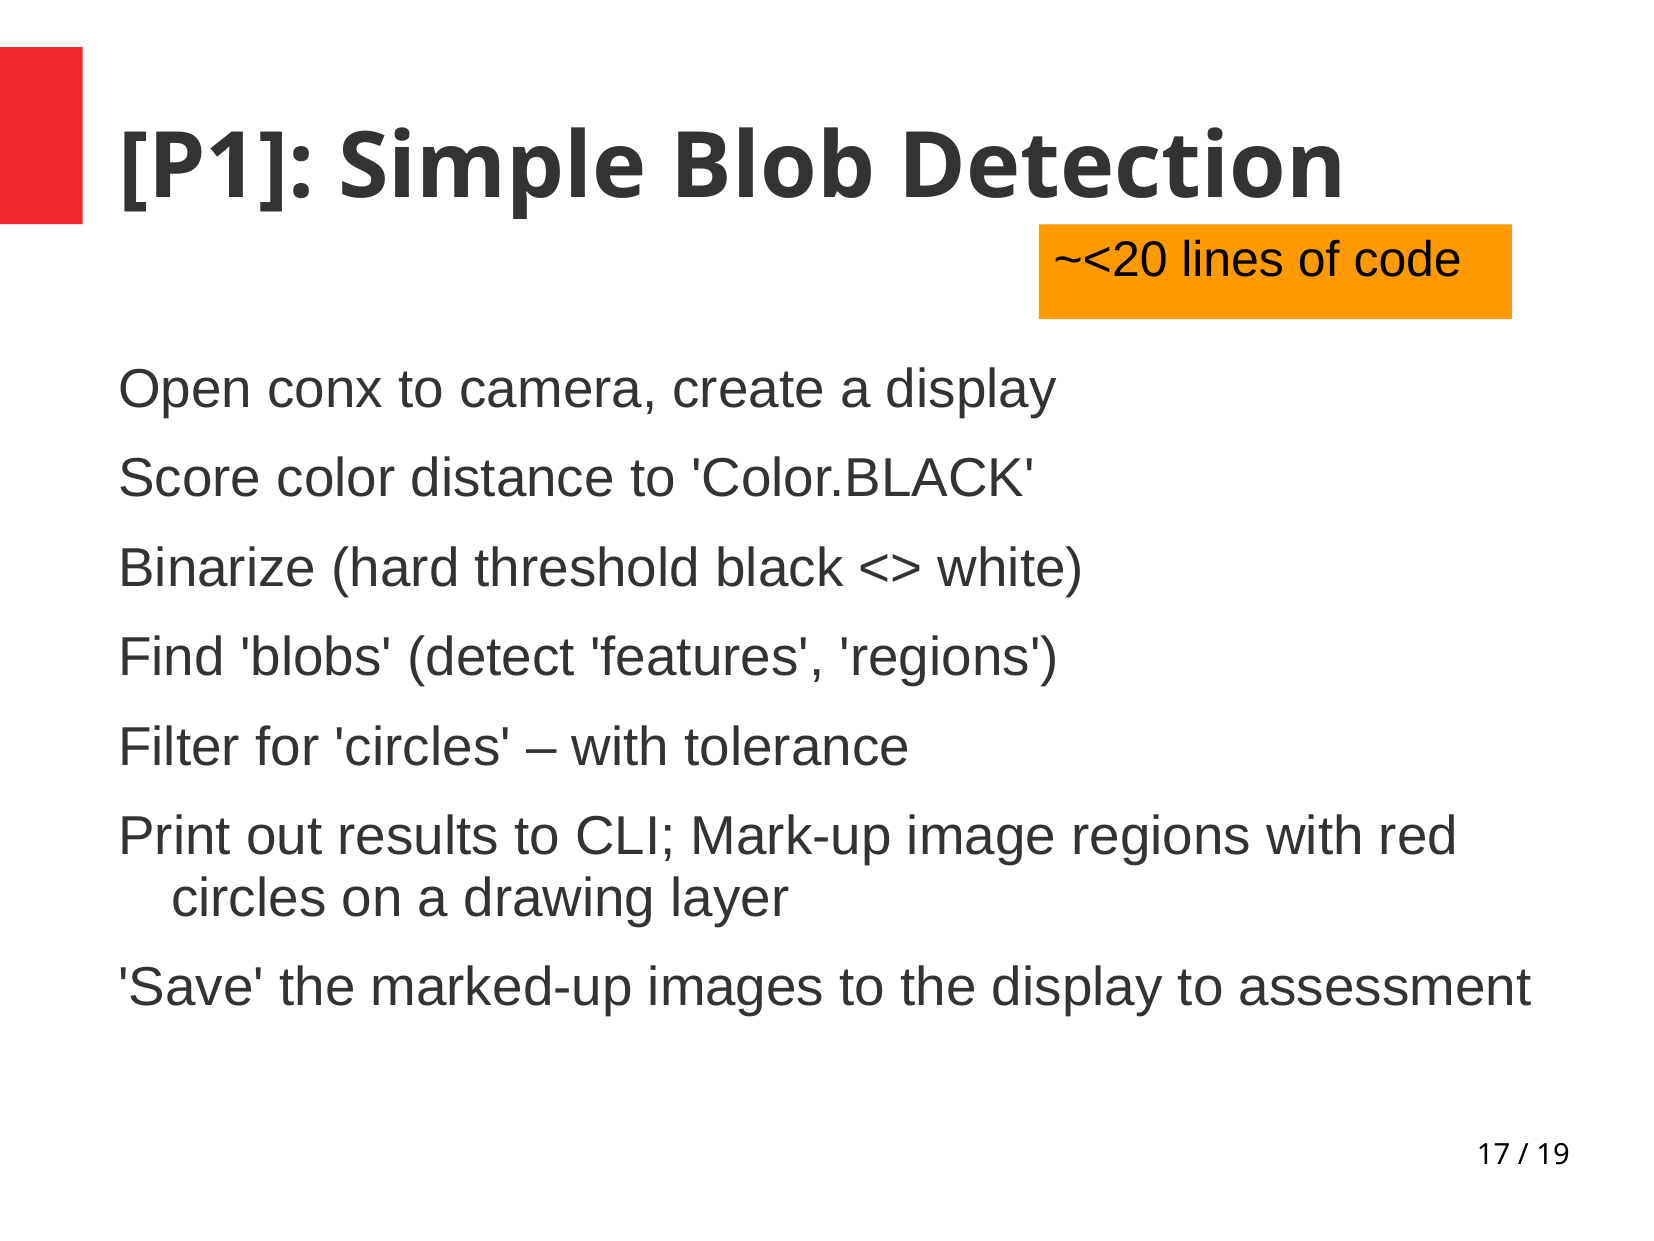

# [P1]: Simple Blob Detection
~<20 lines of code
Open conx to camera, create a display
Score color distance to 'Color.BLACK'
Binarize (hard threshold black <> white)
Find 'blobs' (detect 'features', 'regions')
Filter for 'circles' – with tolerance
Print out results to CLI; Mark-up image regions with red circles on a drawing layer
'Save' the marked-up images to the display to assessment
17